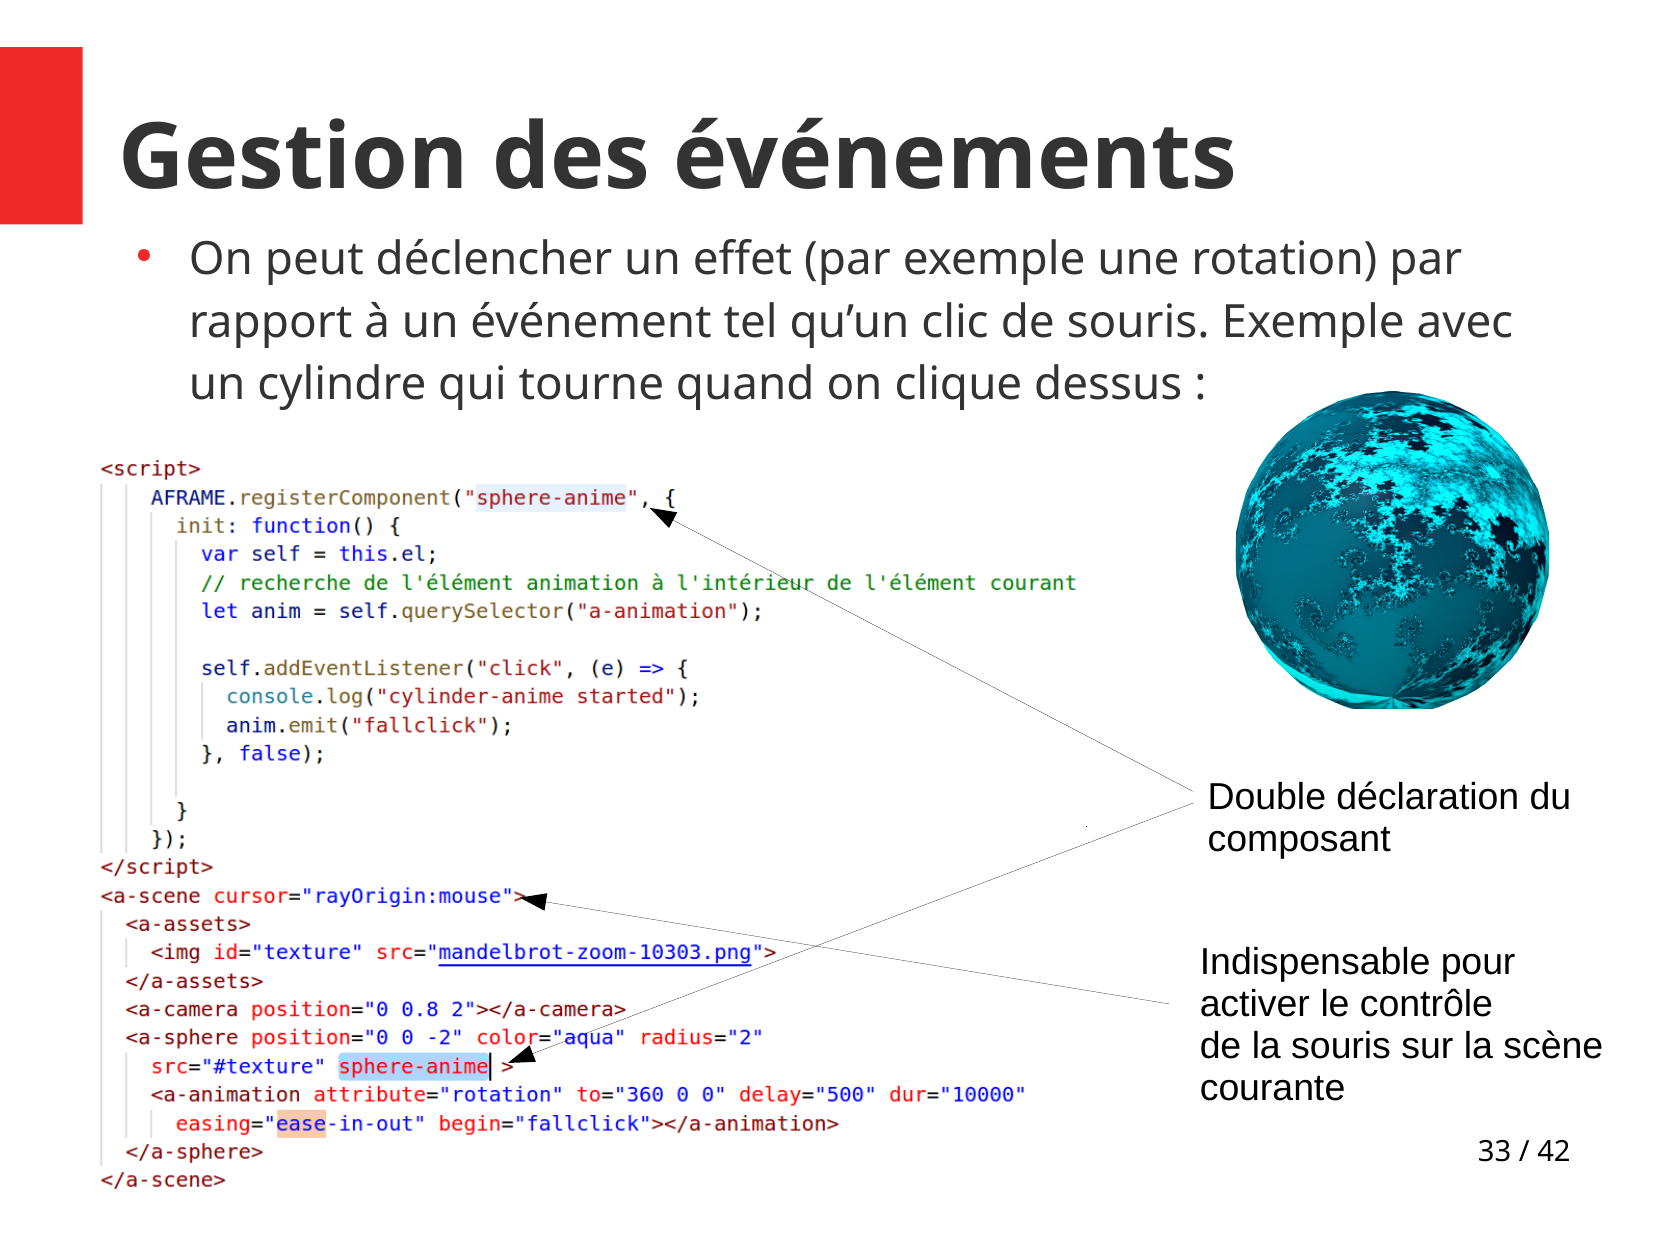

# Gestion des événements
On peut déclencher un effet (par exemple une rotation) par rapport à un événement tel qu’un clic de souris. Exemple avec un cylindre qui tourne quand on clique dessus :
Double déclaration du
composant
Indispensable pour
activer le contrôle
de la souris sur la scène
courante
33